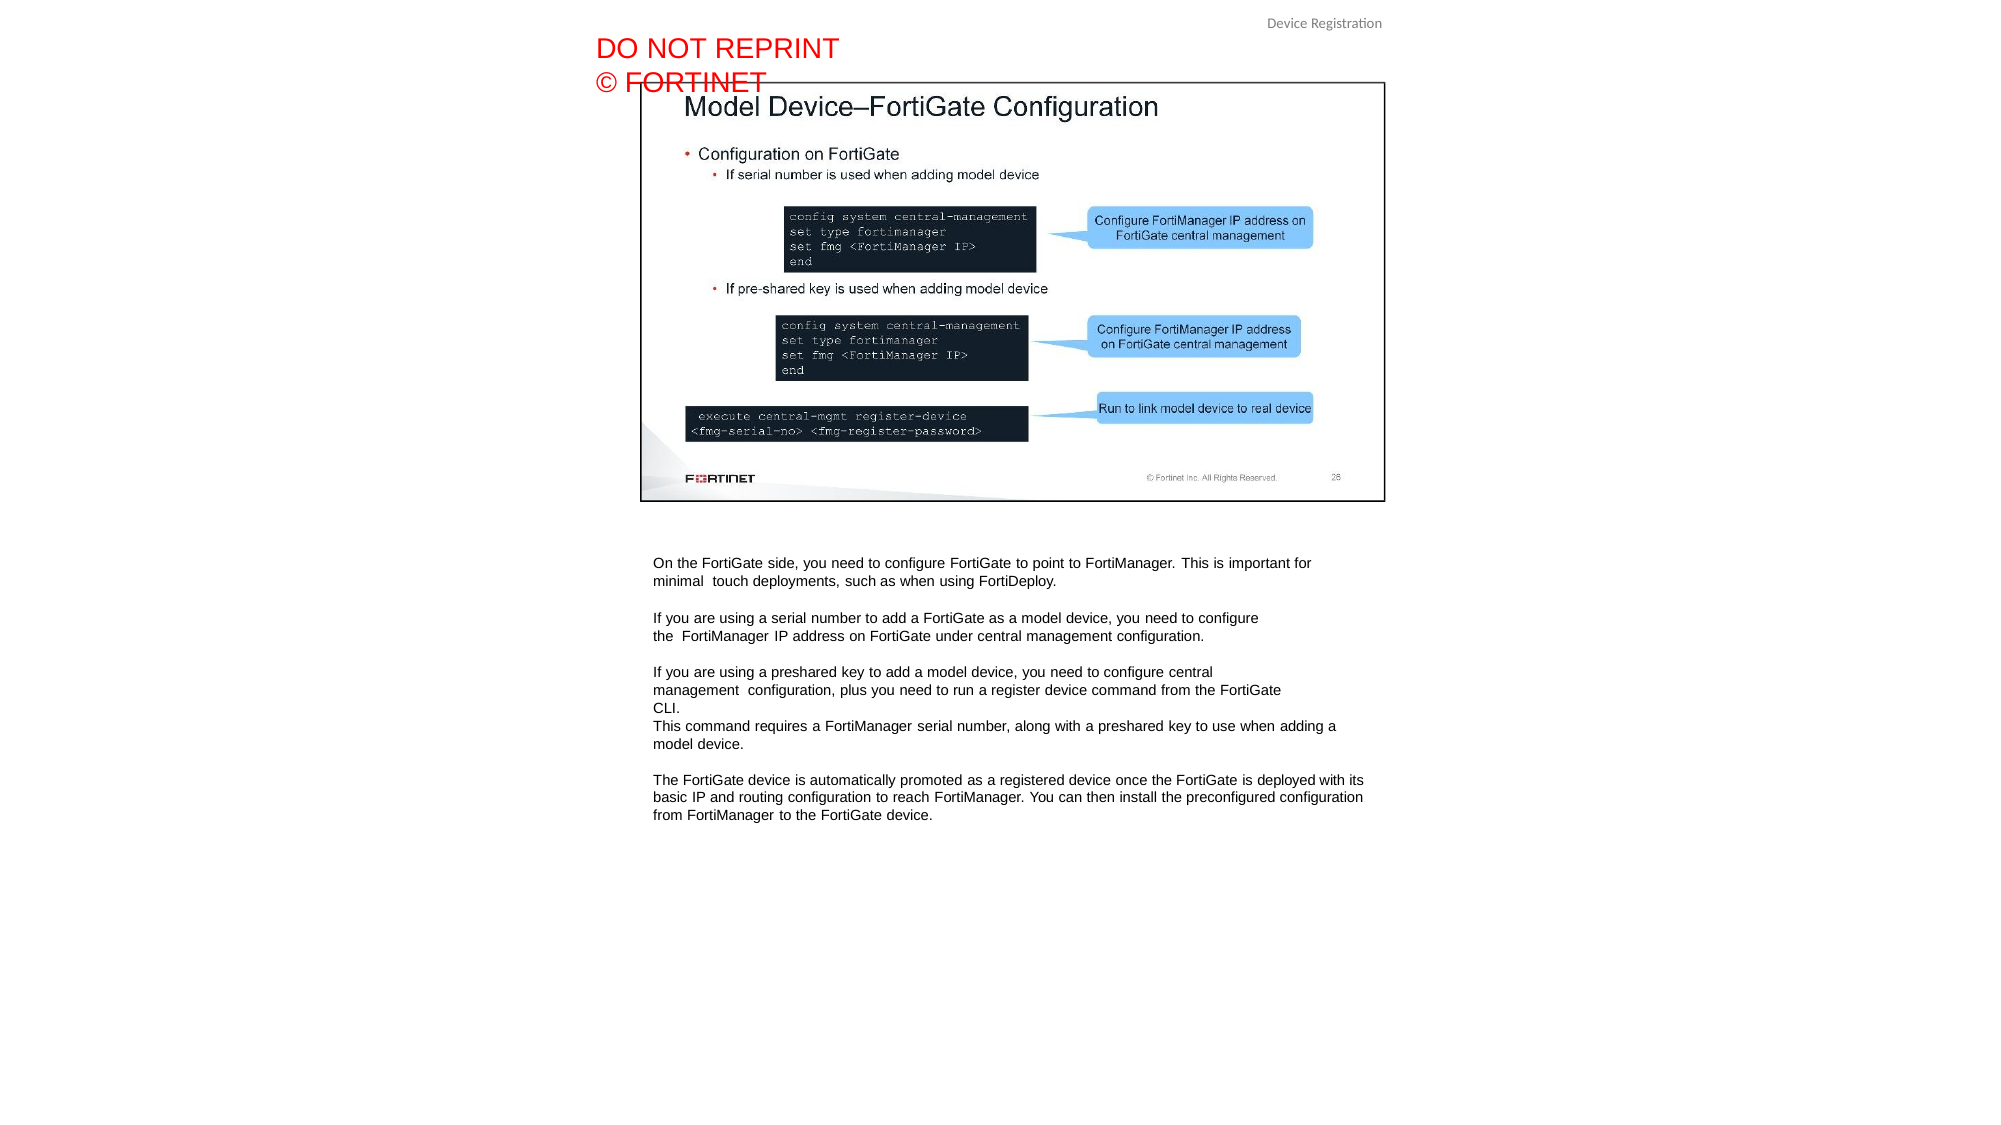

Device Registration
DO NOT REPRINT
© FORTINET
On the FortiGate side, you need to configure FortiGate to point to FortiManager. This is important for minimal touch deployments, such as when using FortiDeploy.
If you are using a serial number to add a FortiGate as a model device, you need to configure the FortiManager IP address on FortiGate under central management configuration.
If you are using a preshared key to add a model device, you need to configure central management configuration, plus you need to run a register device command from the FortiGate CLI.
This command requires a FortiManager serial number, along with a preshared key to use when adding a model device.
The FortiGate device is automatically promoted as a registered device once the FortiGate is deployed with its basic IP and routing configuration to reach FortiManager. You can then install the preconfigured configuration from FortiManager to the FortiGate device.
FortiManager 6.2 Study Guide